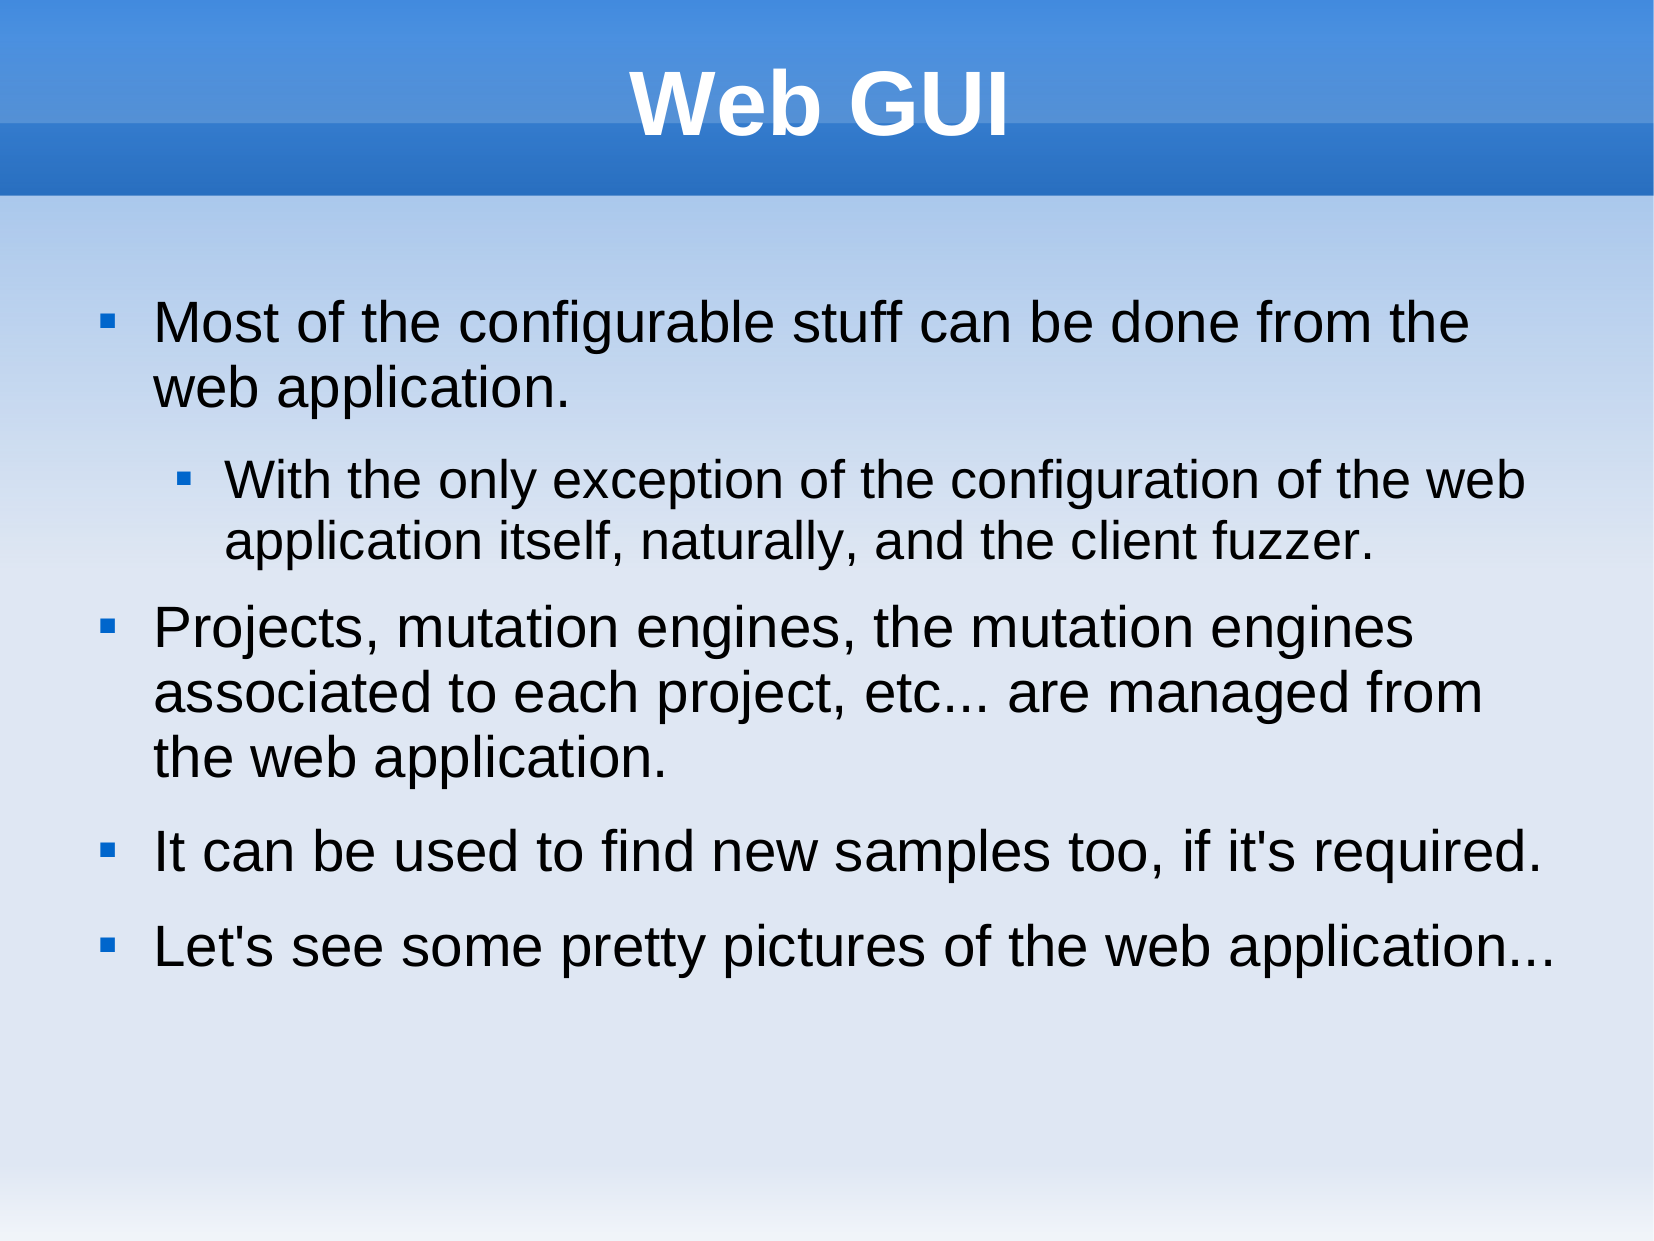

# Web GUI
Most of the configurable stuff can be done from the web application.
With the only exception of the configuration of the web application itself, naturally, and the client fuzzer.
Projects, mutation engines, the mutation engines associated to each project, etc... are managed from the web application.
It can be used to find new samples too, if it's required.
Let's see some pretty pictures of the web application...